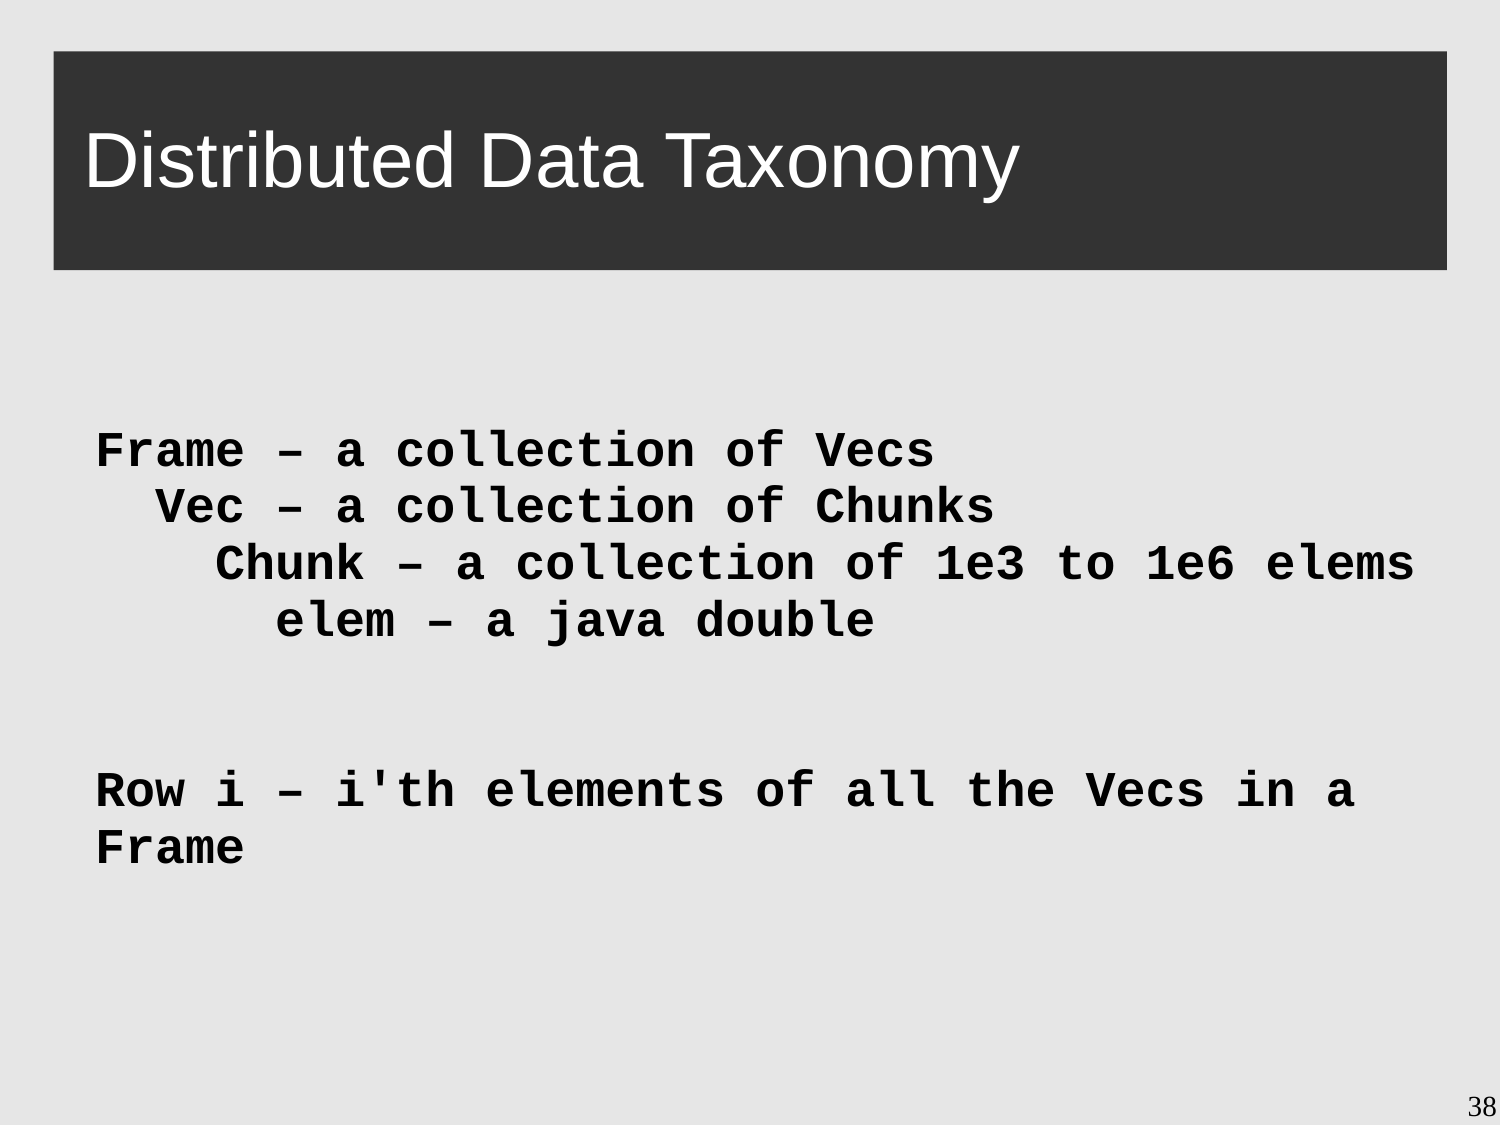

# Distributed Data Taxonomy
Frame – a collection of Vecs
 Vec – a collection of Chunks
 Chunk – a collection of 1e3 to 1e6 elems
 elem – a java double
Row i – i'th elements of all the Vecs in a Frame
38